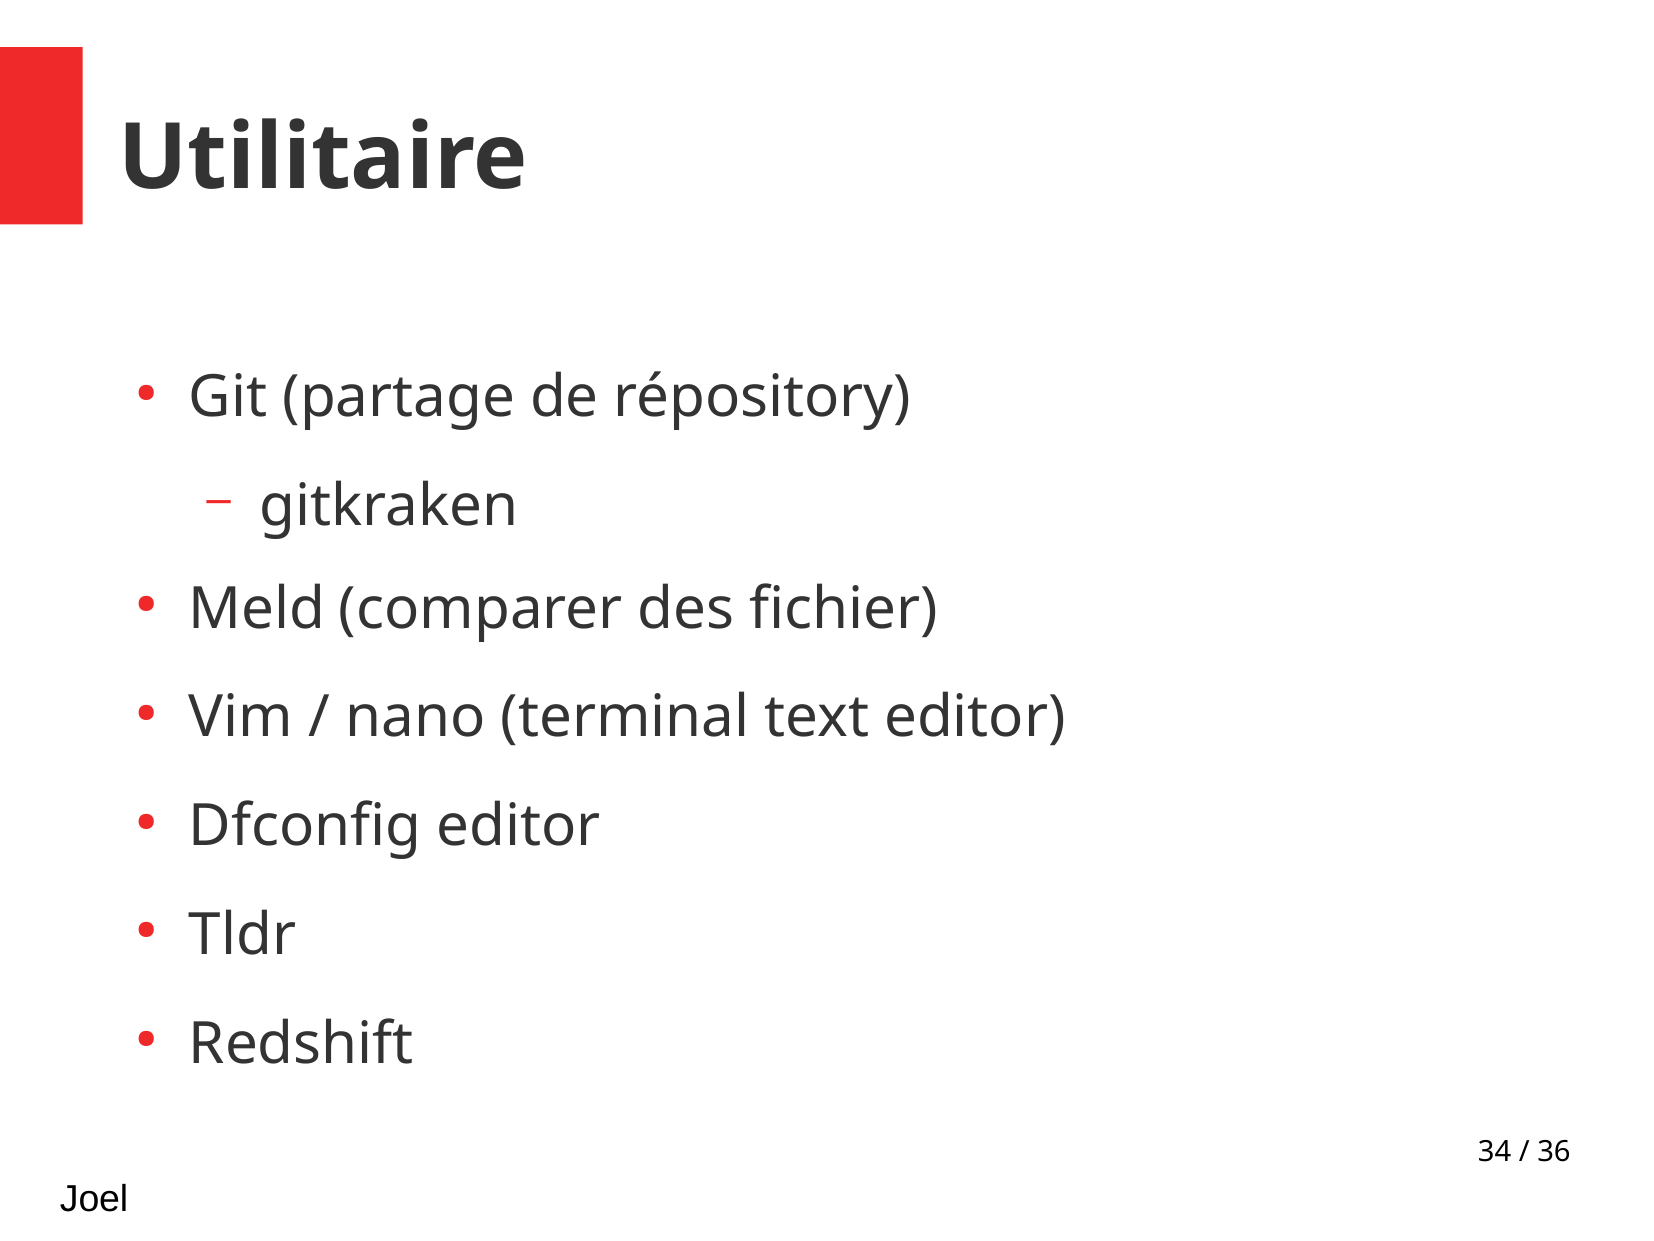

# Utilitaire
Git (partage de répository)
gitkraken
Meld	(comparer des fichier)
Vim / nano (terminal text editor)
Dfconfig editor
Tldr
Redshift
34
Joel